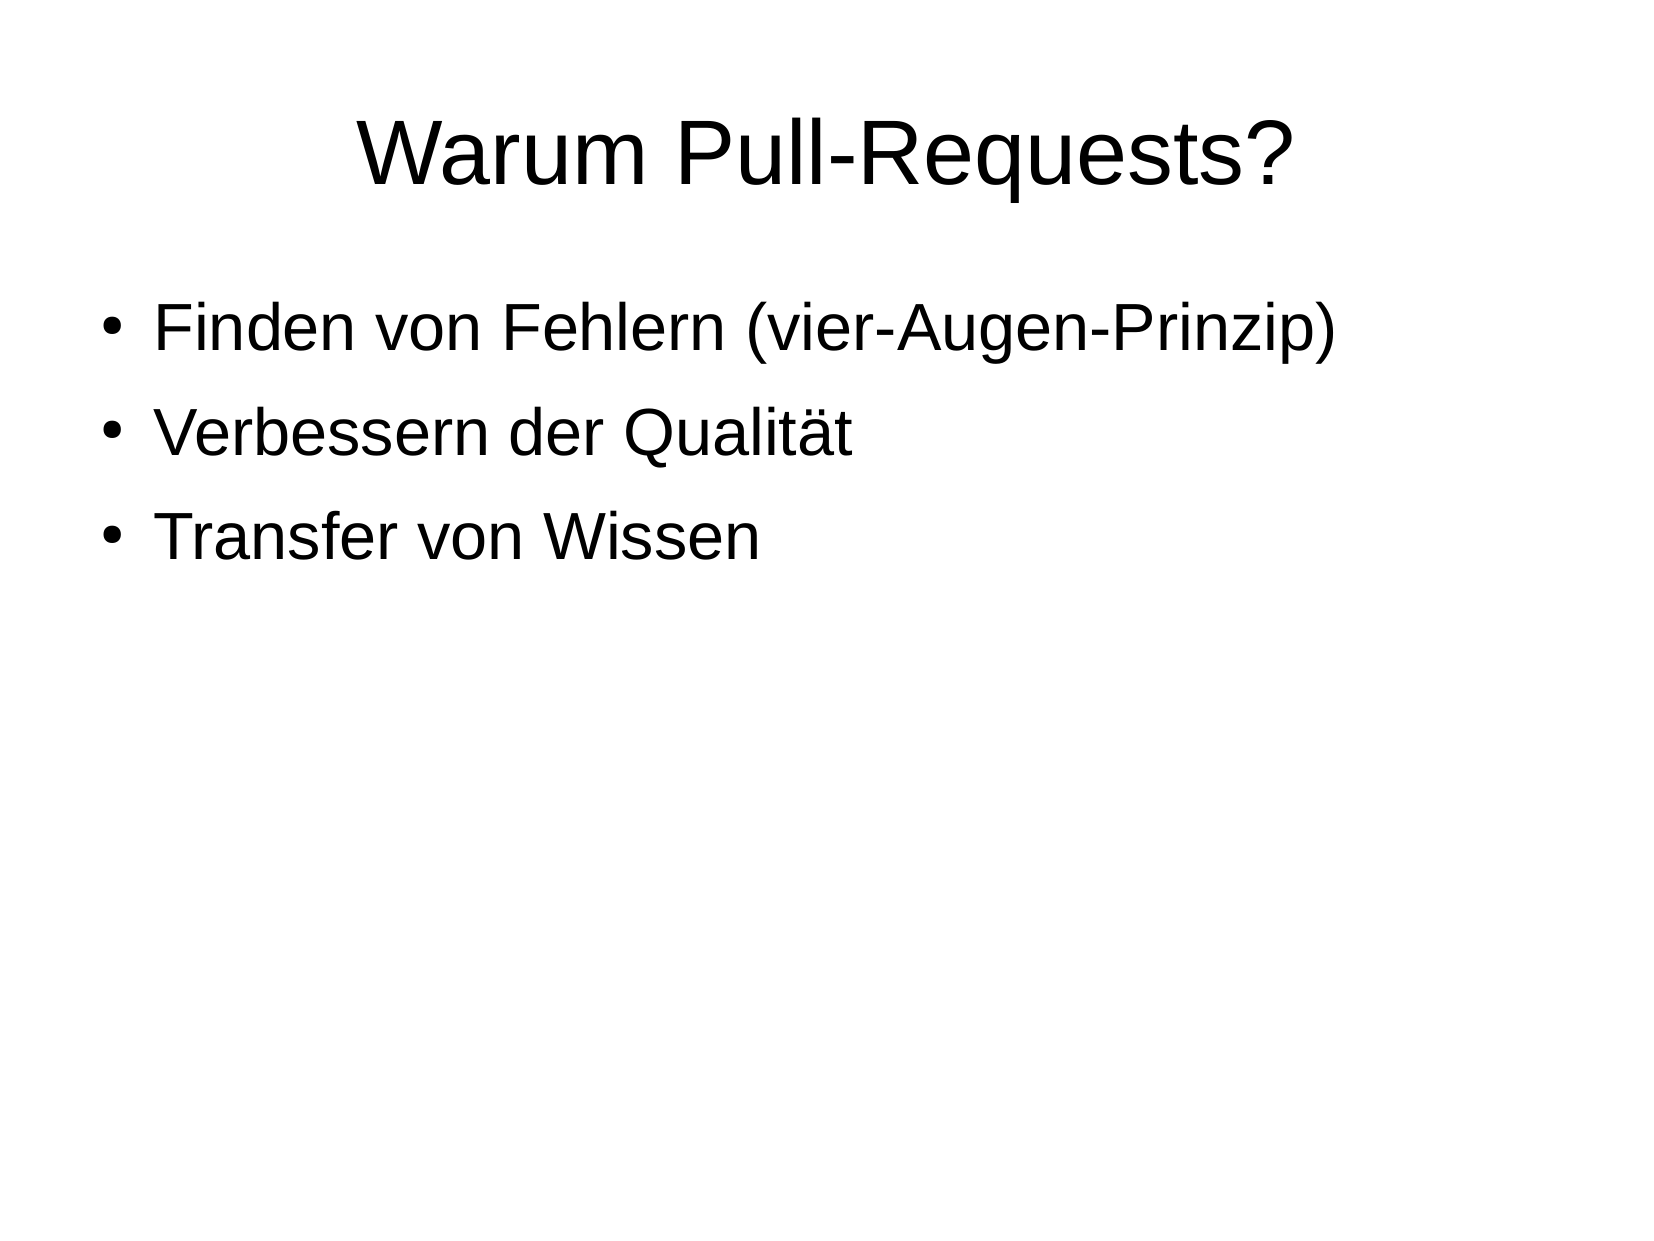

# Warum Pull-Requests?
Finden von Fehlern (vier-Augen-Prinzip)
Verbessern der Qualität
Transfer von Wissen